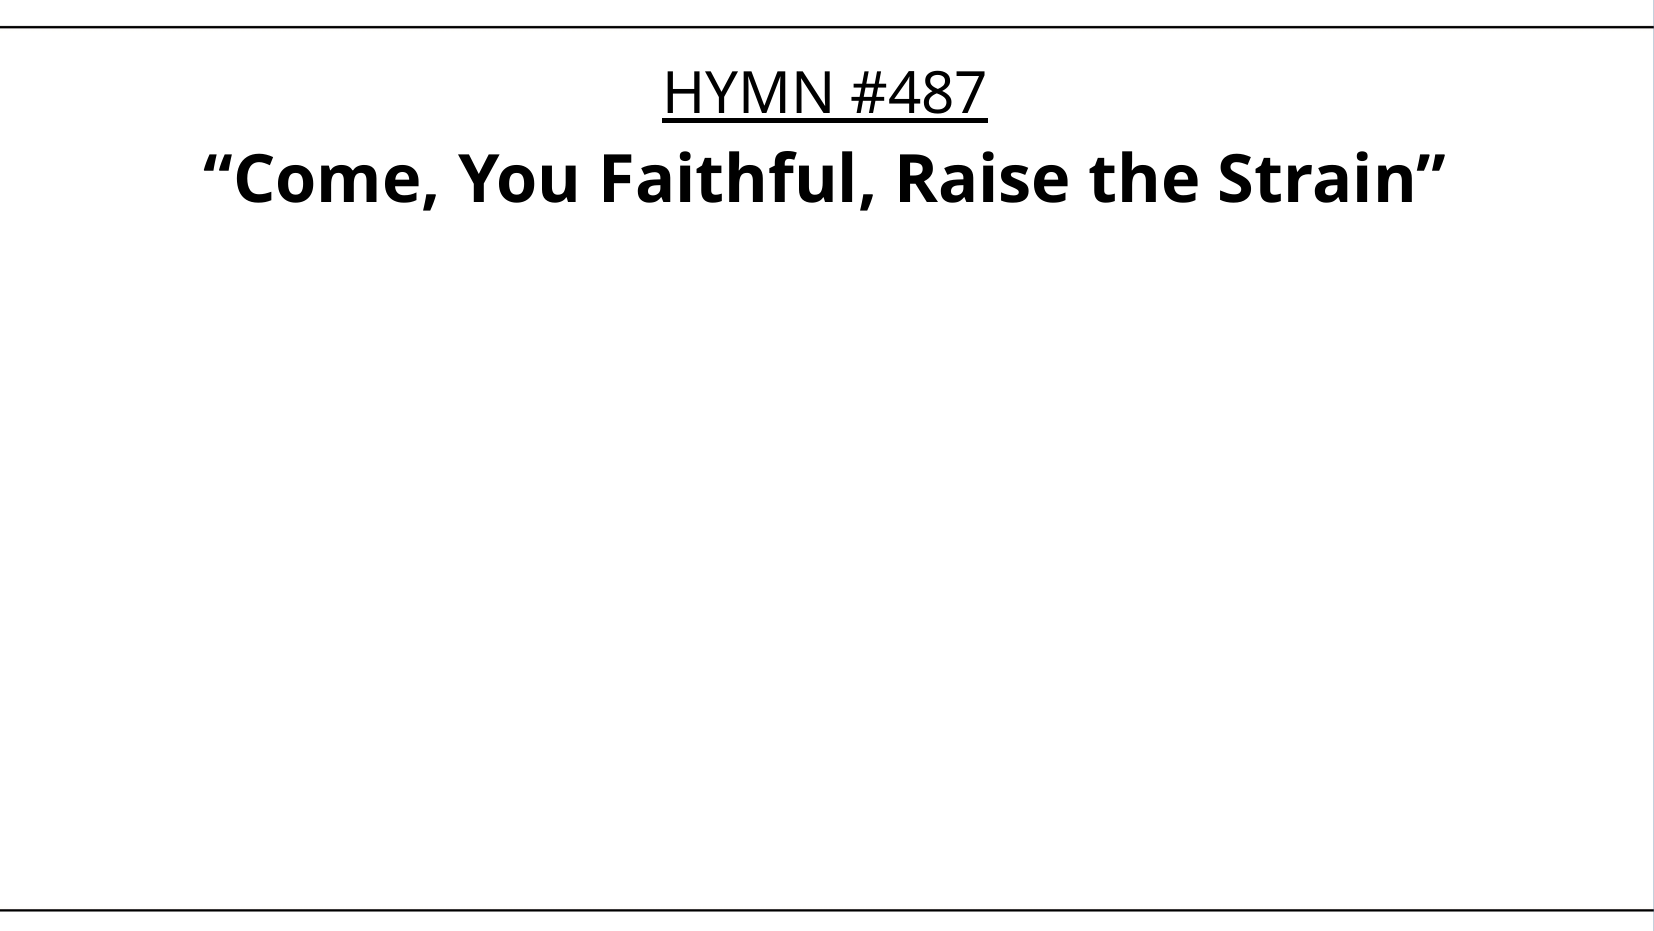

HYMN #487
“Come, You Faithful, Raise the Strain”